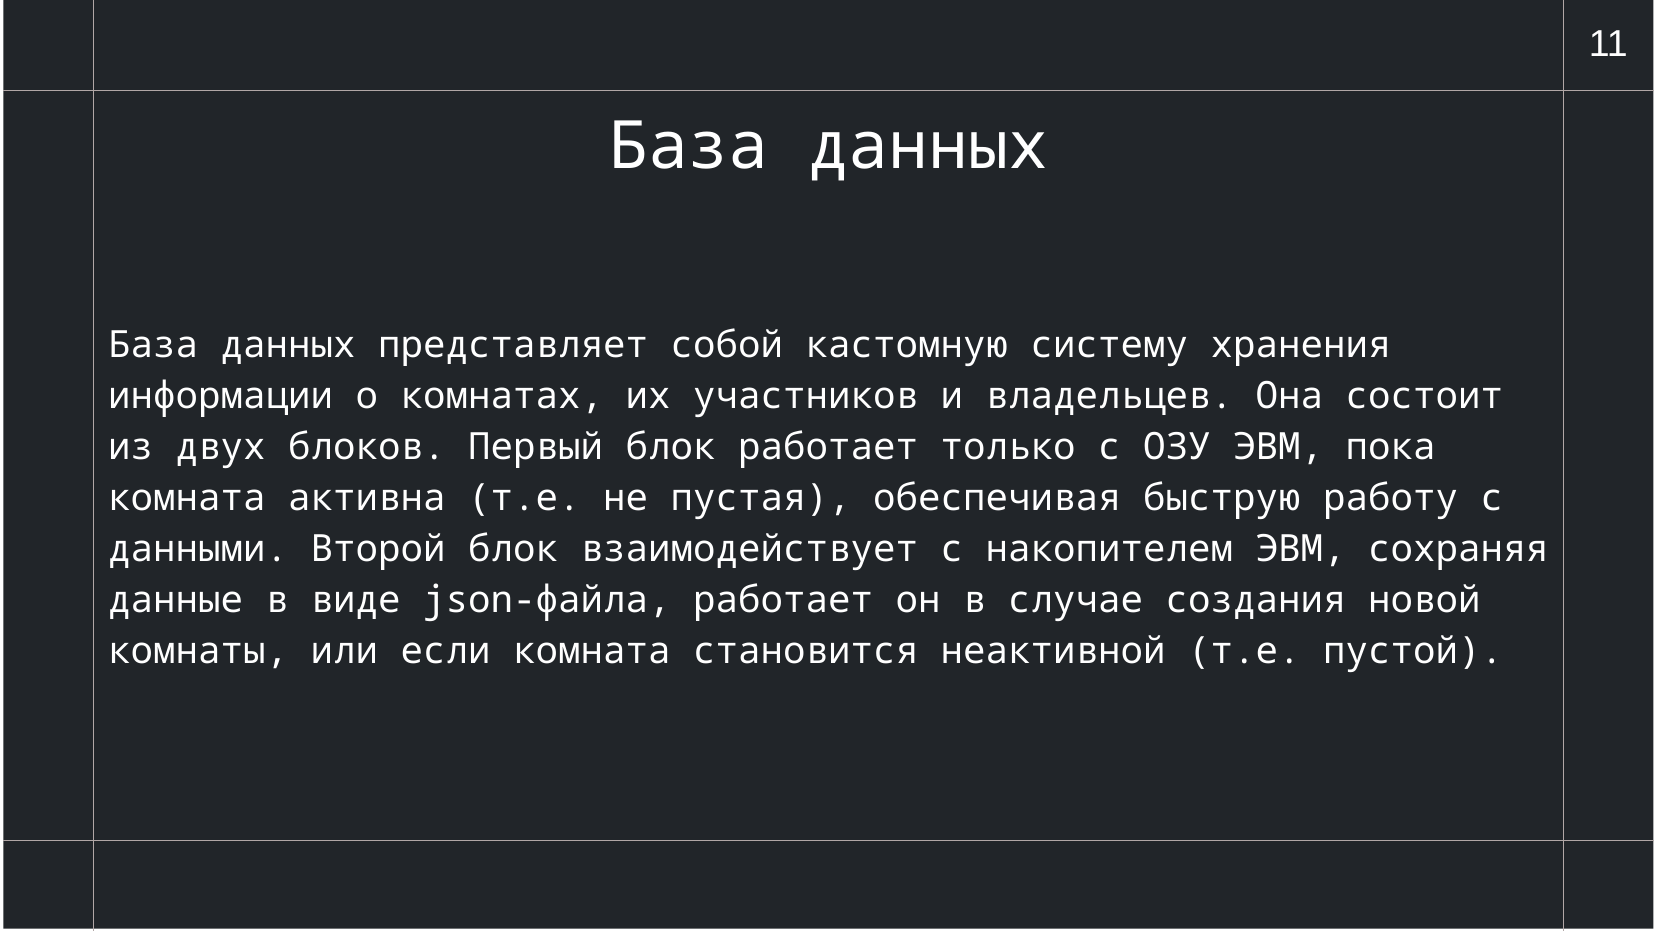

База данных
База данных представляет собой кастомную систему хранения информации о комнатах, их участников и владельцев. Она состоит из двух блоков. Первый блок работает только с ОЗУ ЭВМ, пока комната активна (т.е. не пустая), обеспечивая быструю работу с данными. Второй блок взаимодействует с накопителем ЭВМ, сохраняя данные в виде json-файла, работает он в случае создания новой комнаты, или если комната становится неактивной (т.е. пустой).